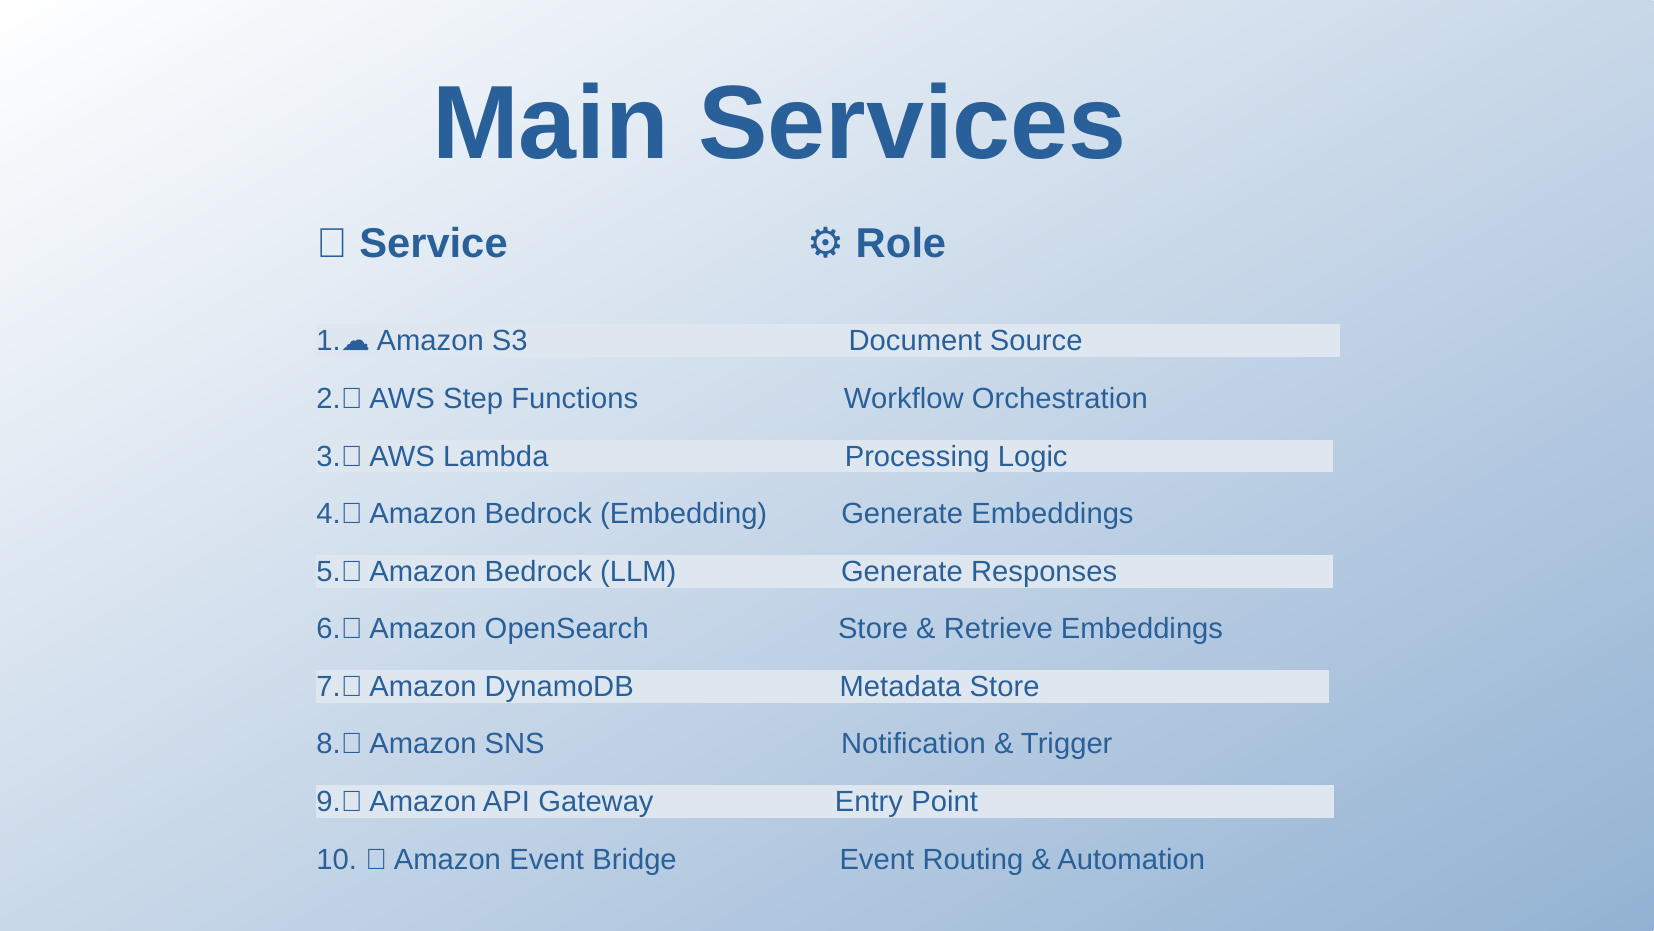

Main Services
🧩 Service ⚙️ Role
1.☁️ Amazon S3 Document Source
2.🔁 AWS Step Functions Workflow Orchestration
3.🧩 AWS Lambda Processing Logic
4.🧠 Amazon Bedrock (Embedding) Generate Embeddings
5.🤖 Amazon Bedrock (LLM) Generate Responses
6.🔎 Amazon OpenSearch Store & Retrieve Embeddings
7.💾 Amazon DynamoDB Metadata Store
8.📢 Amazon SNS Notification & Trigger
9.🌐 Amazon API Gateway Entry Point
10. ⏰ Amazon Event Bridge      Event Routing & Automation